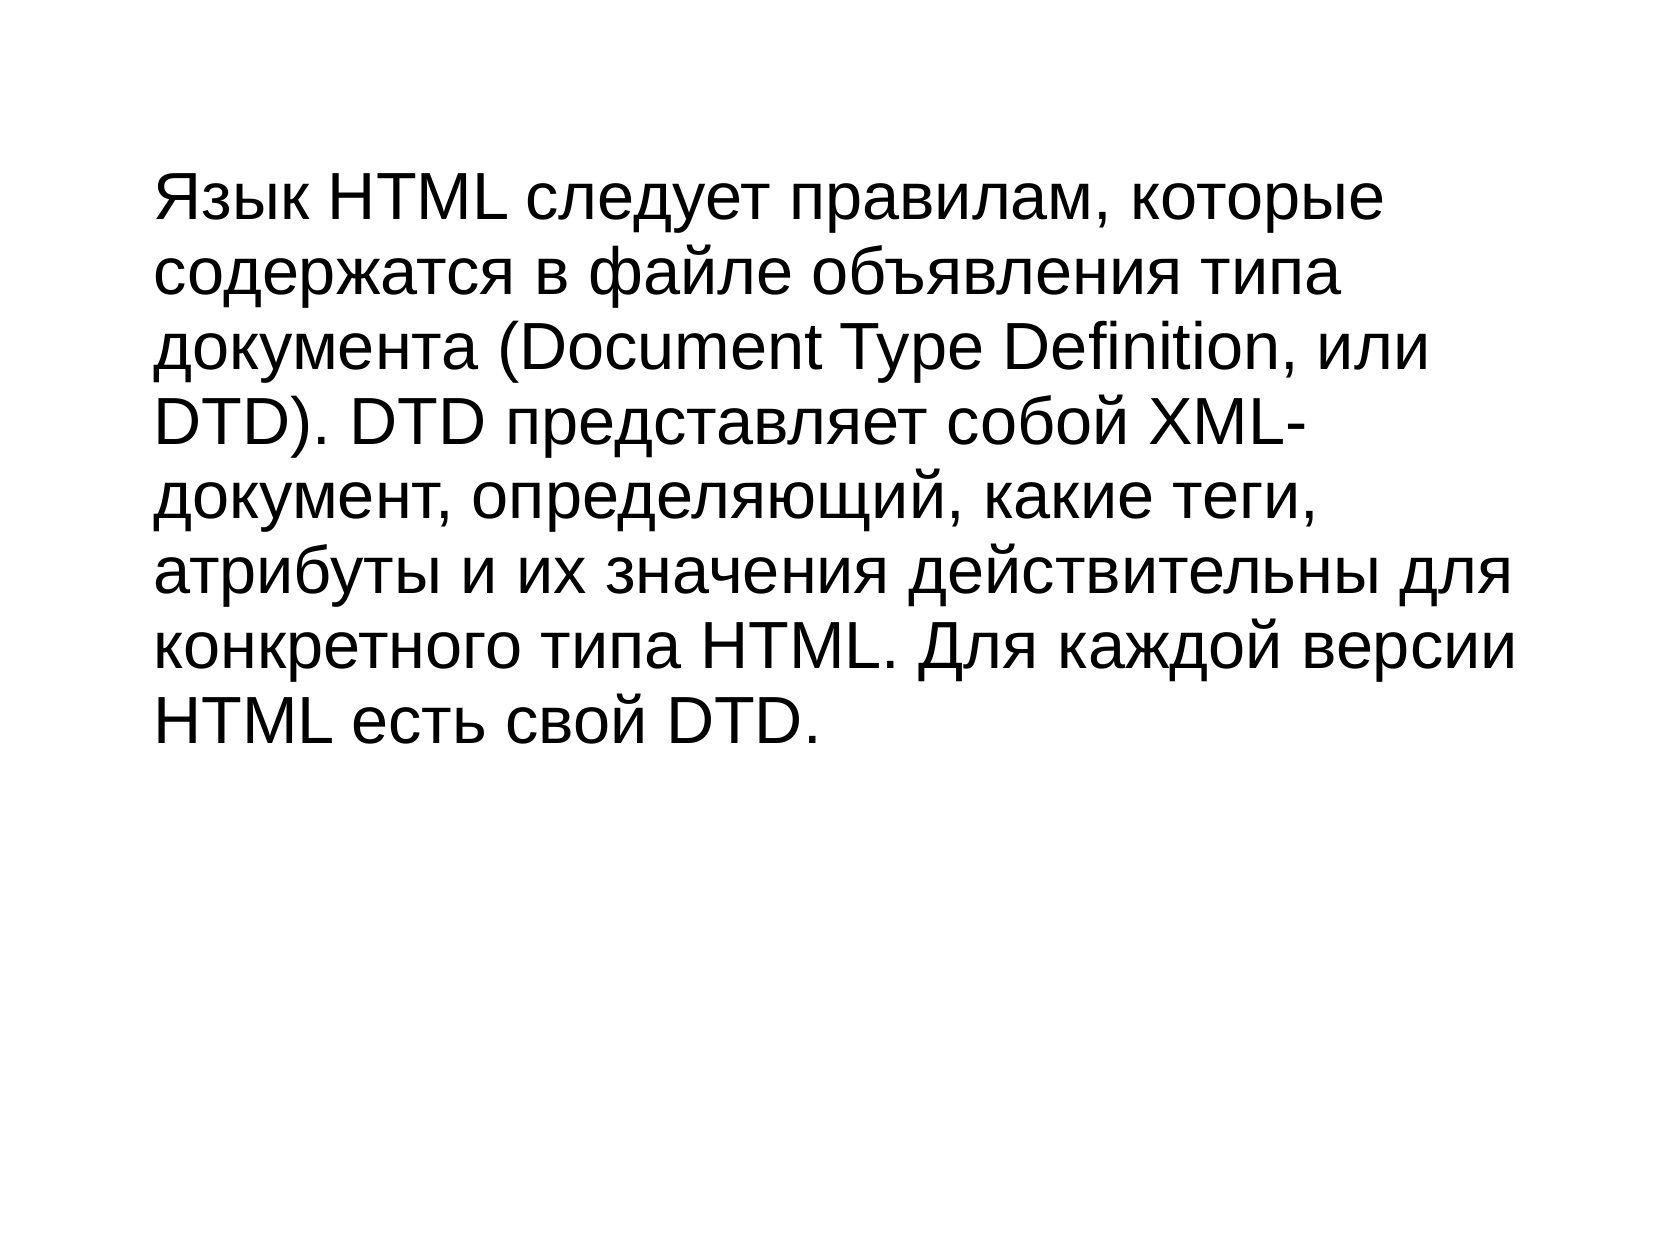

# Язык HTML следует правилам, которые содержатся в файле объявления типа документа (Document Type Definition, или DTD). DTD представляет собой XML-документ, определяющий, какие теги, атрибуты и их значения действительны для конкретного типа HTML. Для каждой версии HTML есть свой DTD.